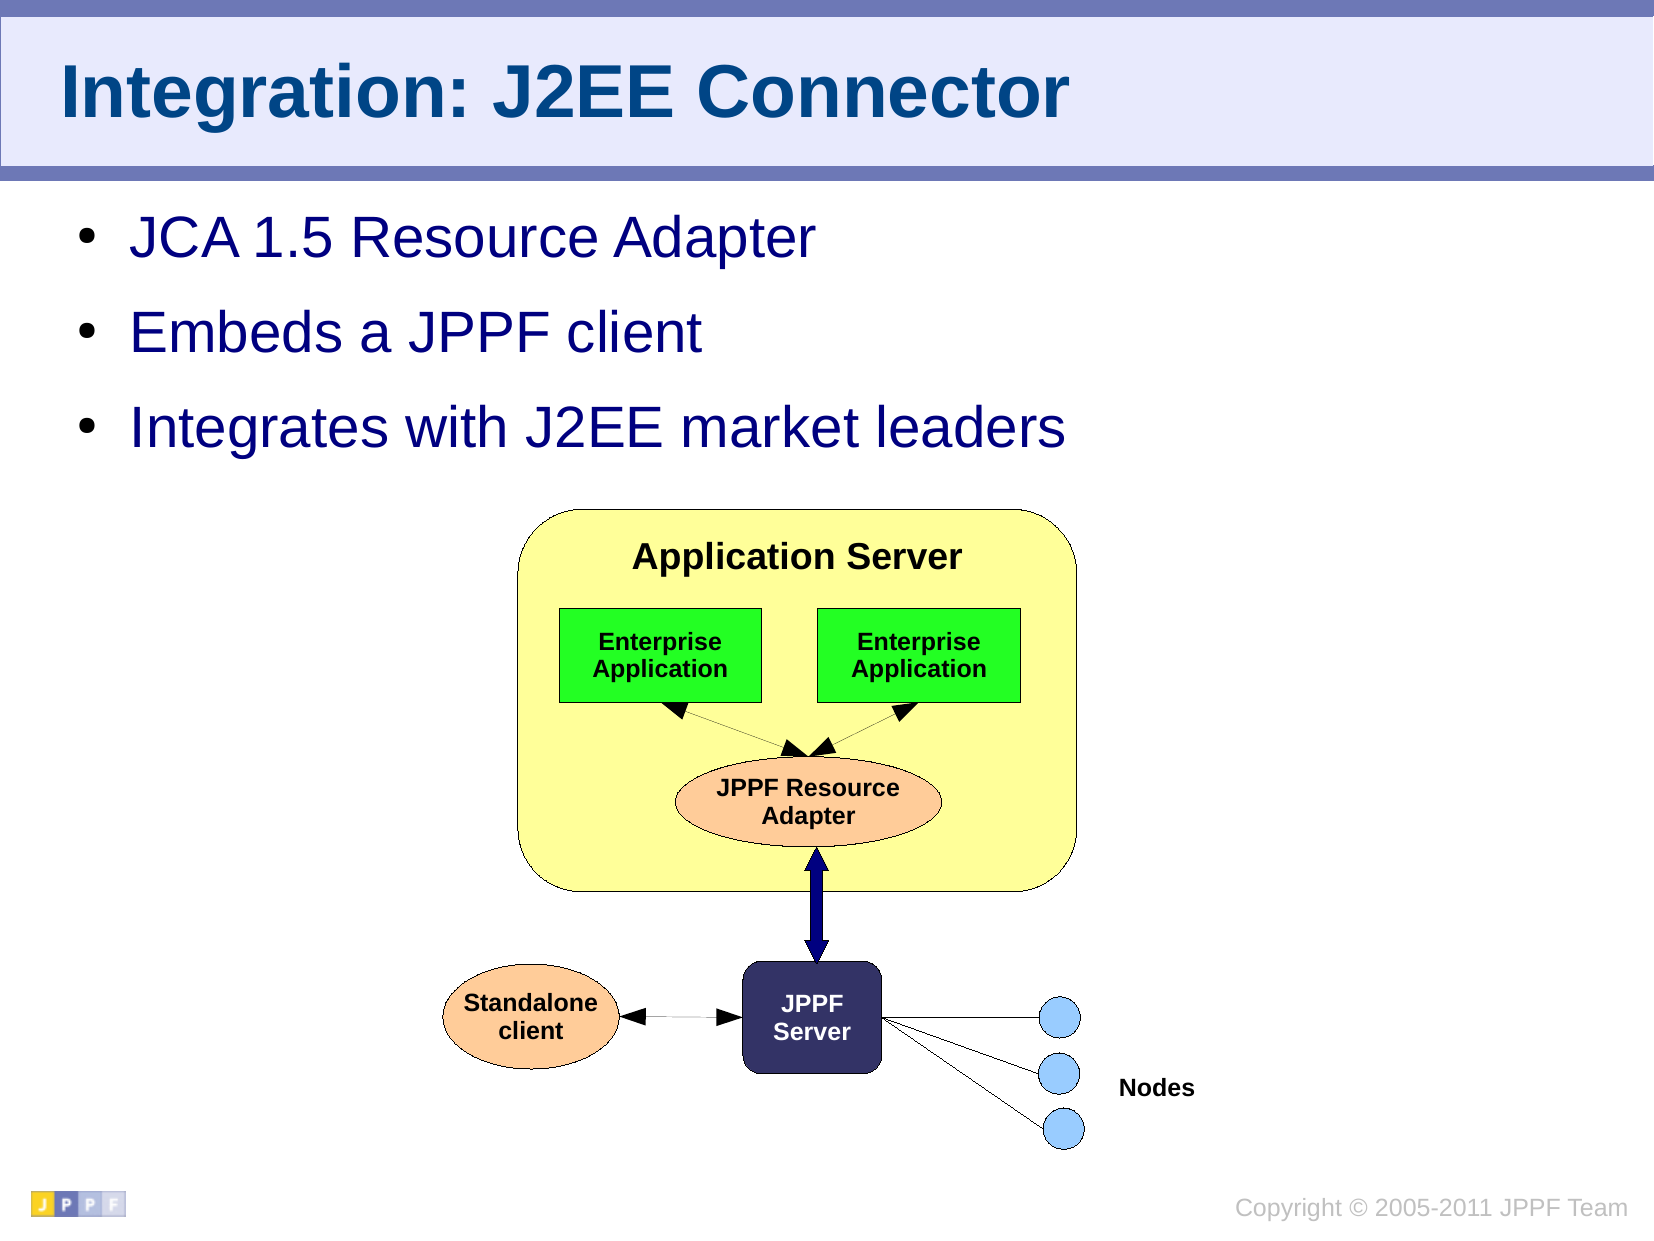

# Integration: J2EE Connector
JCA 1.5 Resource Adapter
Embeds a JPPF client
Integrates with J2EE market leaders
Application Server
Enterprise
Application
Enterprise
Application
JPPF Resource
Adapter
JPPF
Server
Standalone
client
Nodes